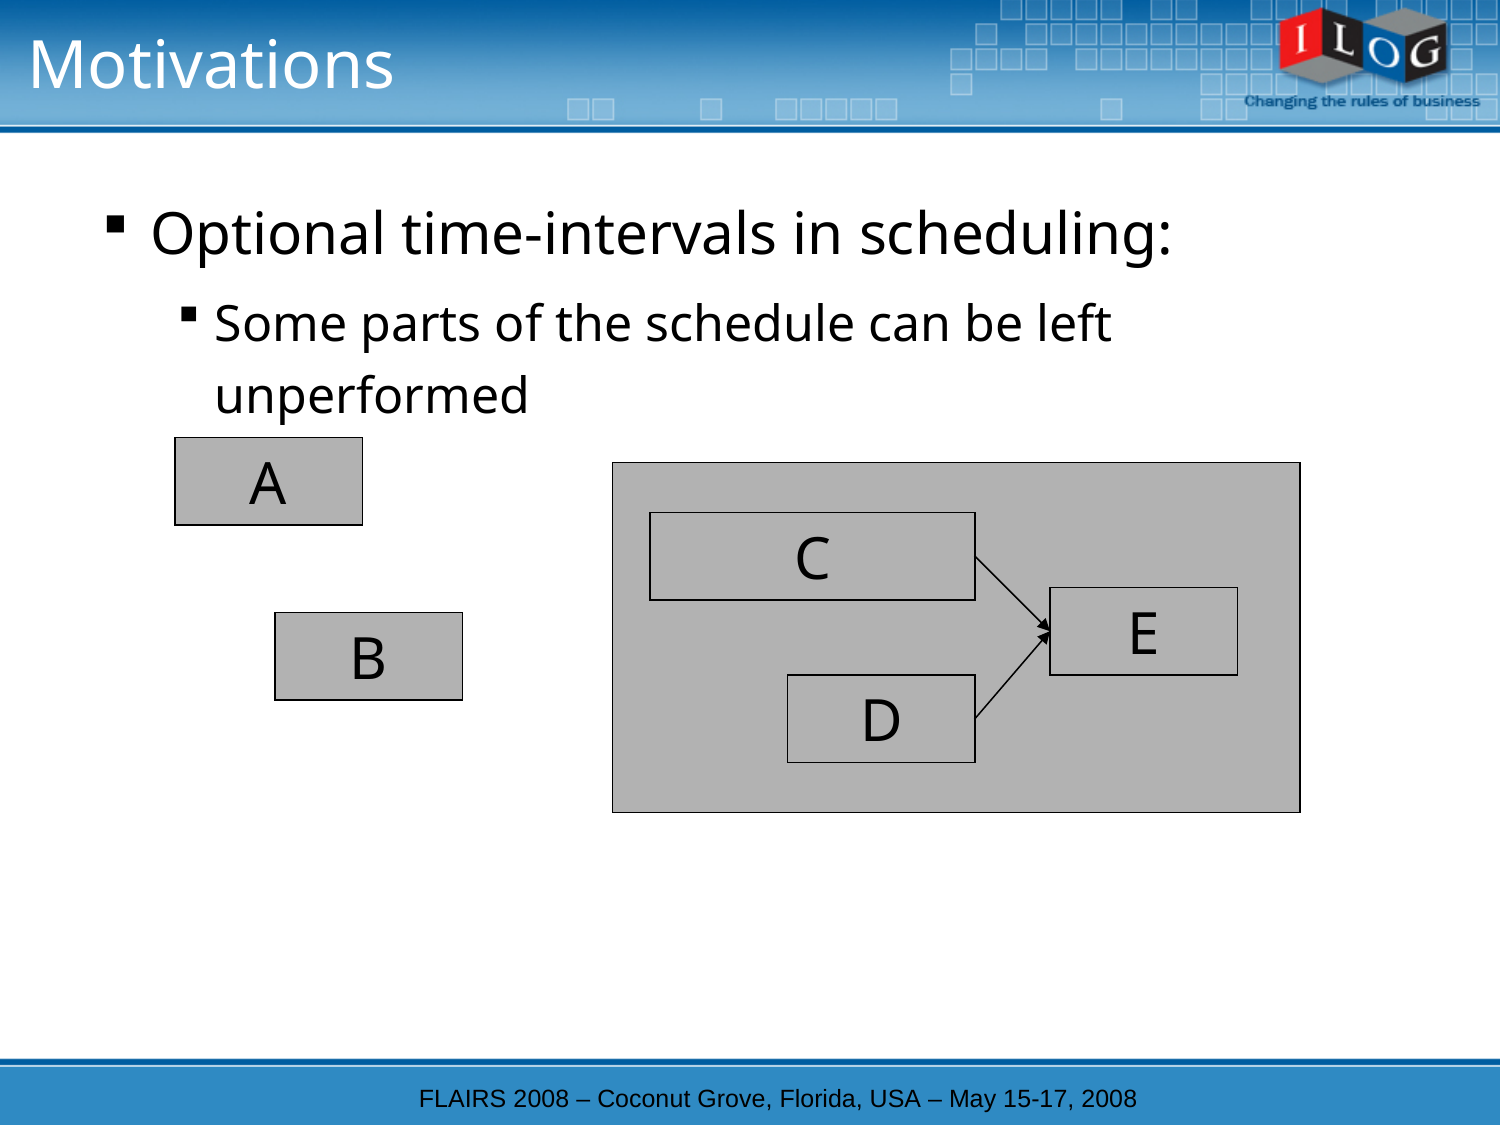

# Motivations
Optional time-intervals in scheduling:
Some parts of the schedule can be left unperformed
A
C
E
D
C
E
D
B
7
© ILOG, All rights reserved